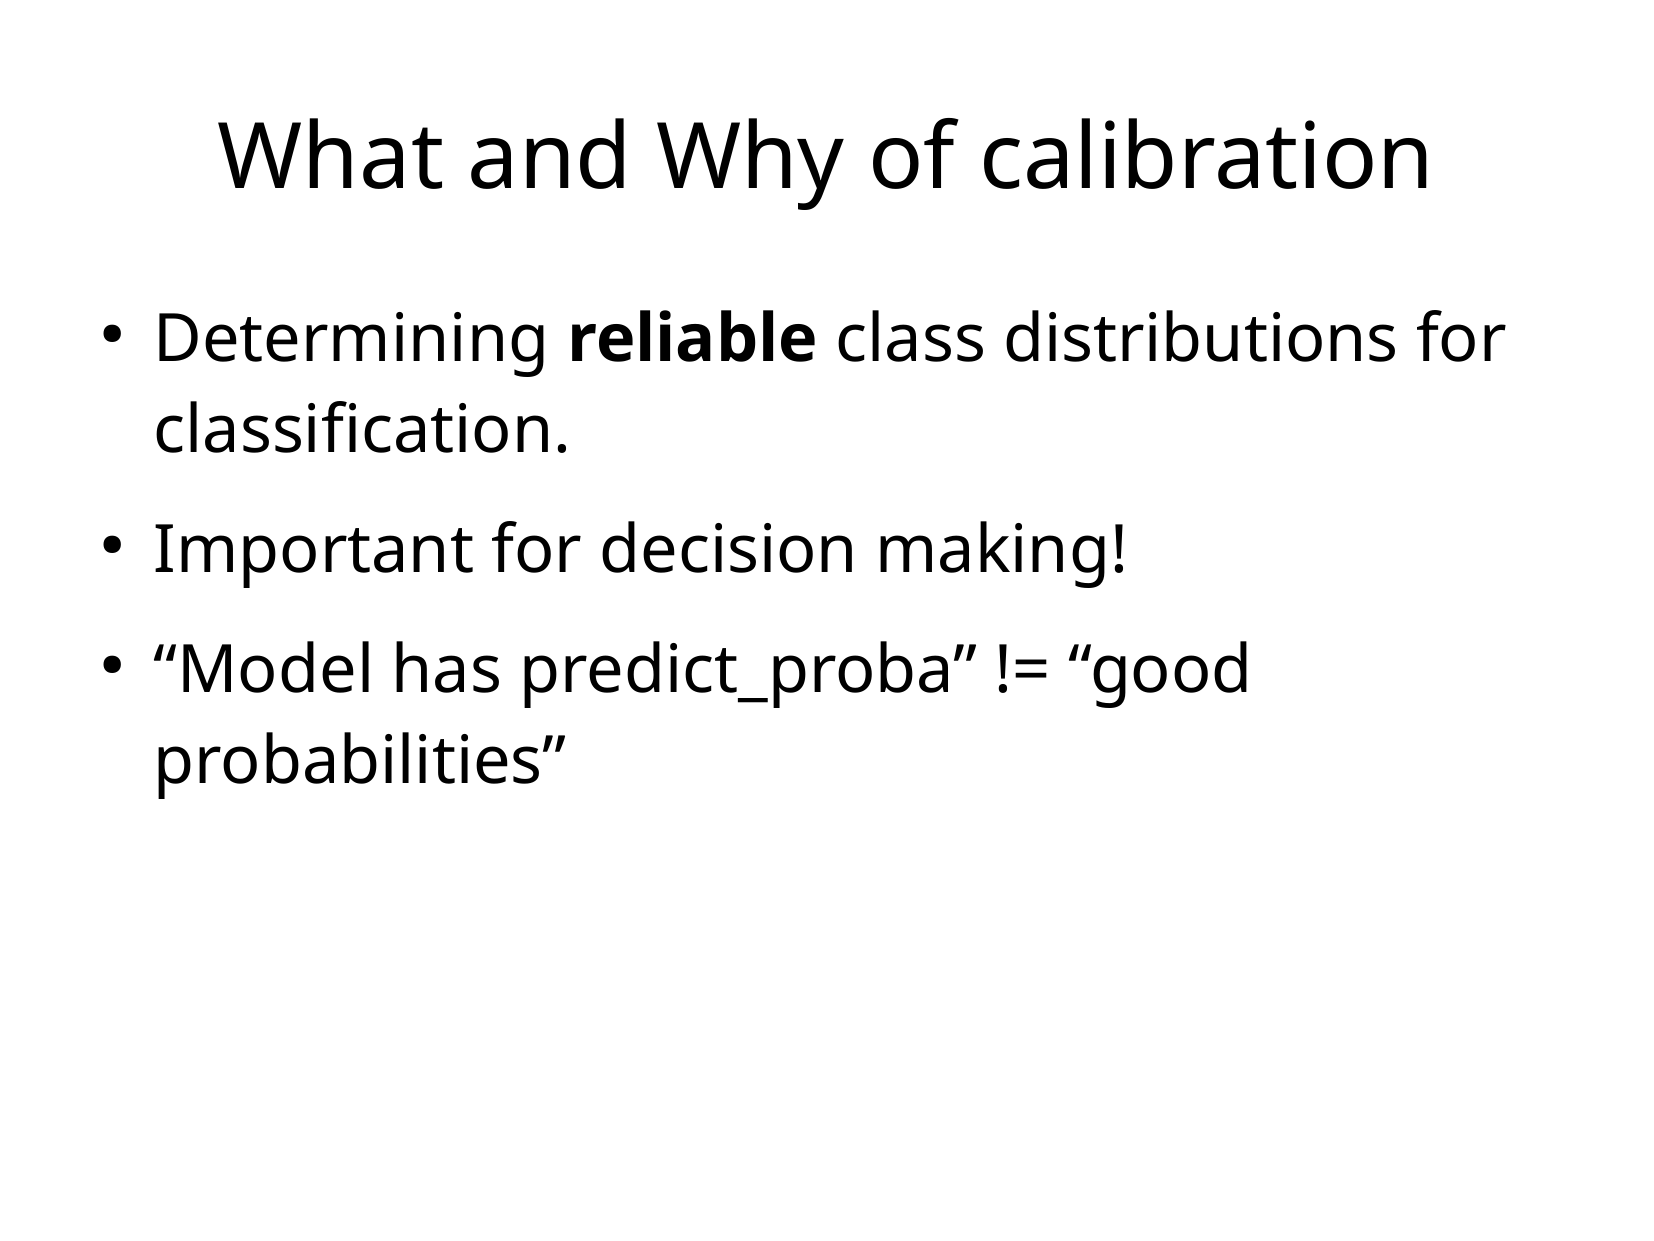

# What and Why of calibration
Determining reliable class distributions for classification.
Important for decision making!
“Model has predict_proba” != “good probabilities”